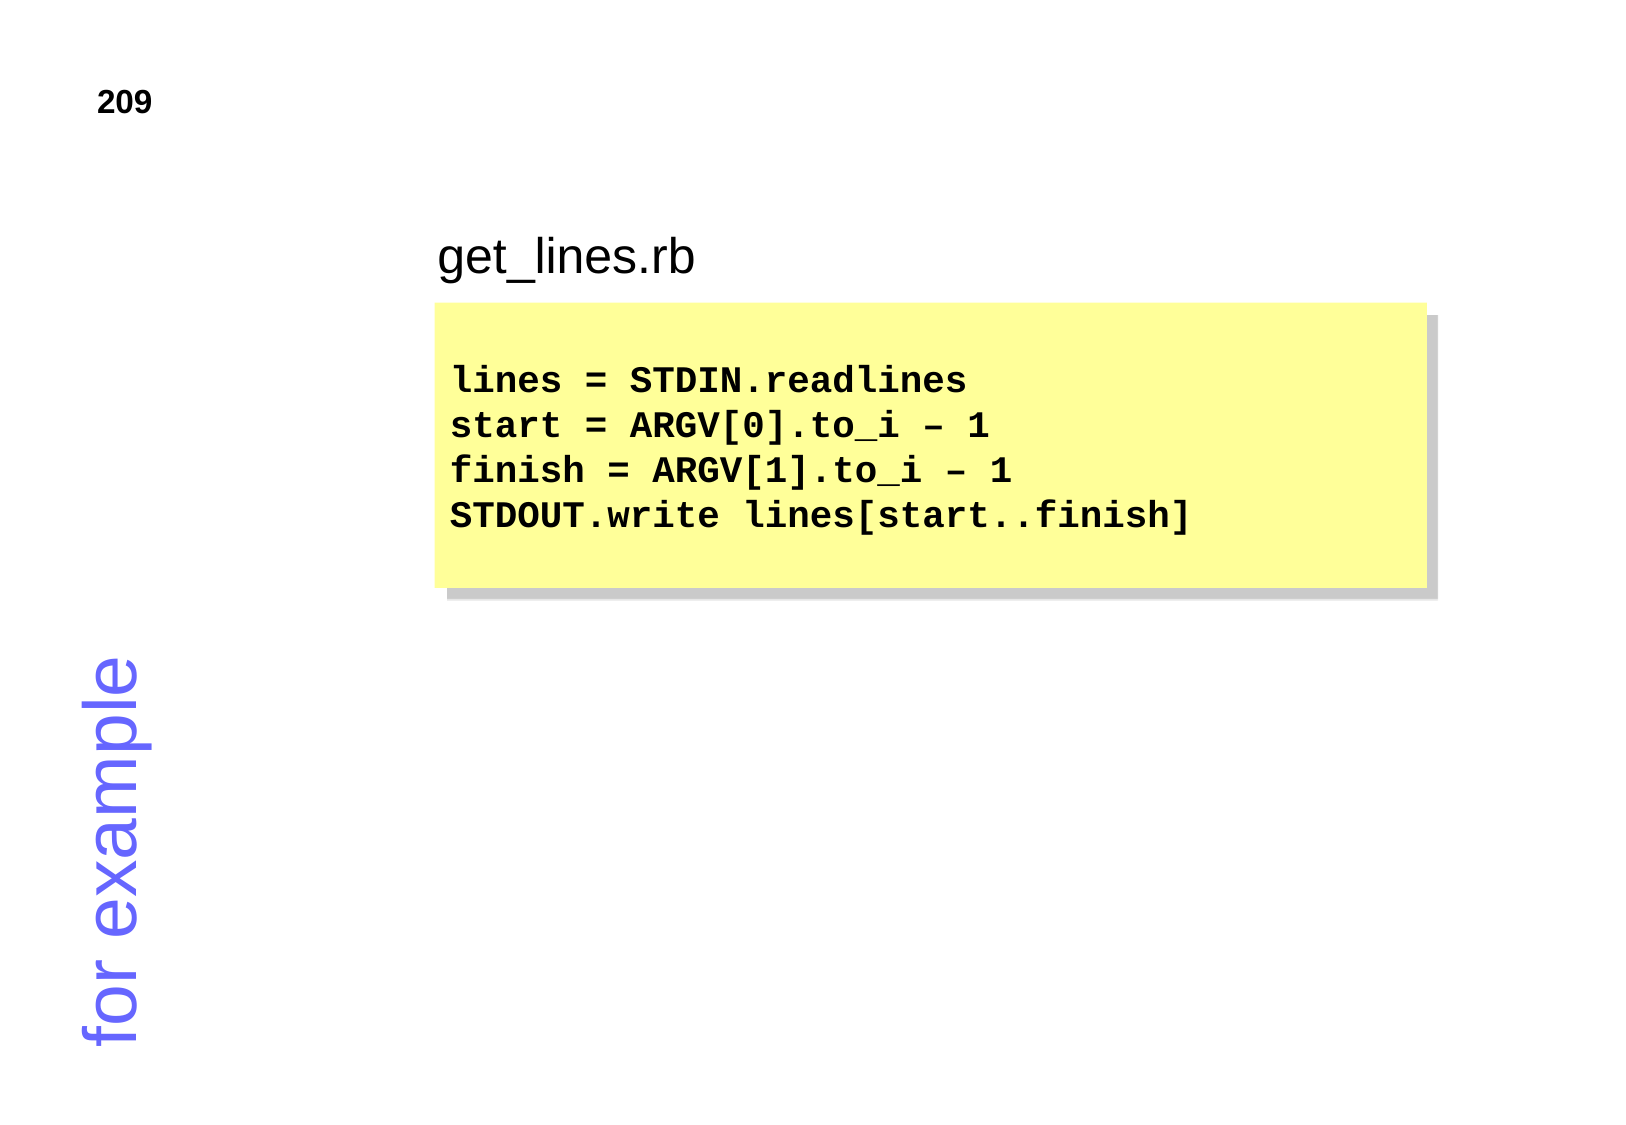

209
get_lines.rb
lines = STDIN.readlines
start = ARGV[0].to_i – 1
finish = ARGV[1].to_i – 1
STDOUT.write lines[start..finish]
# for example